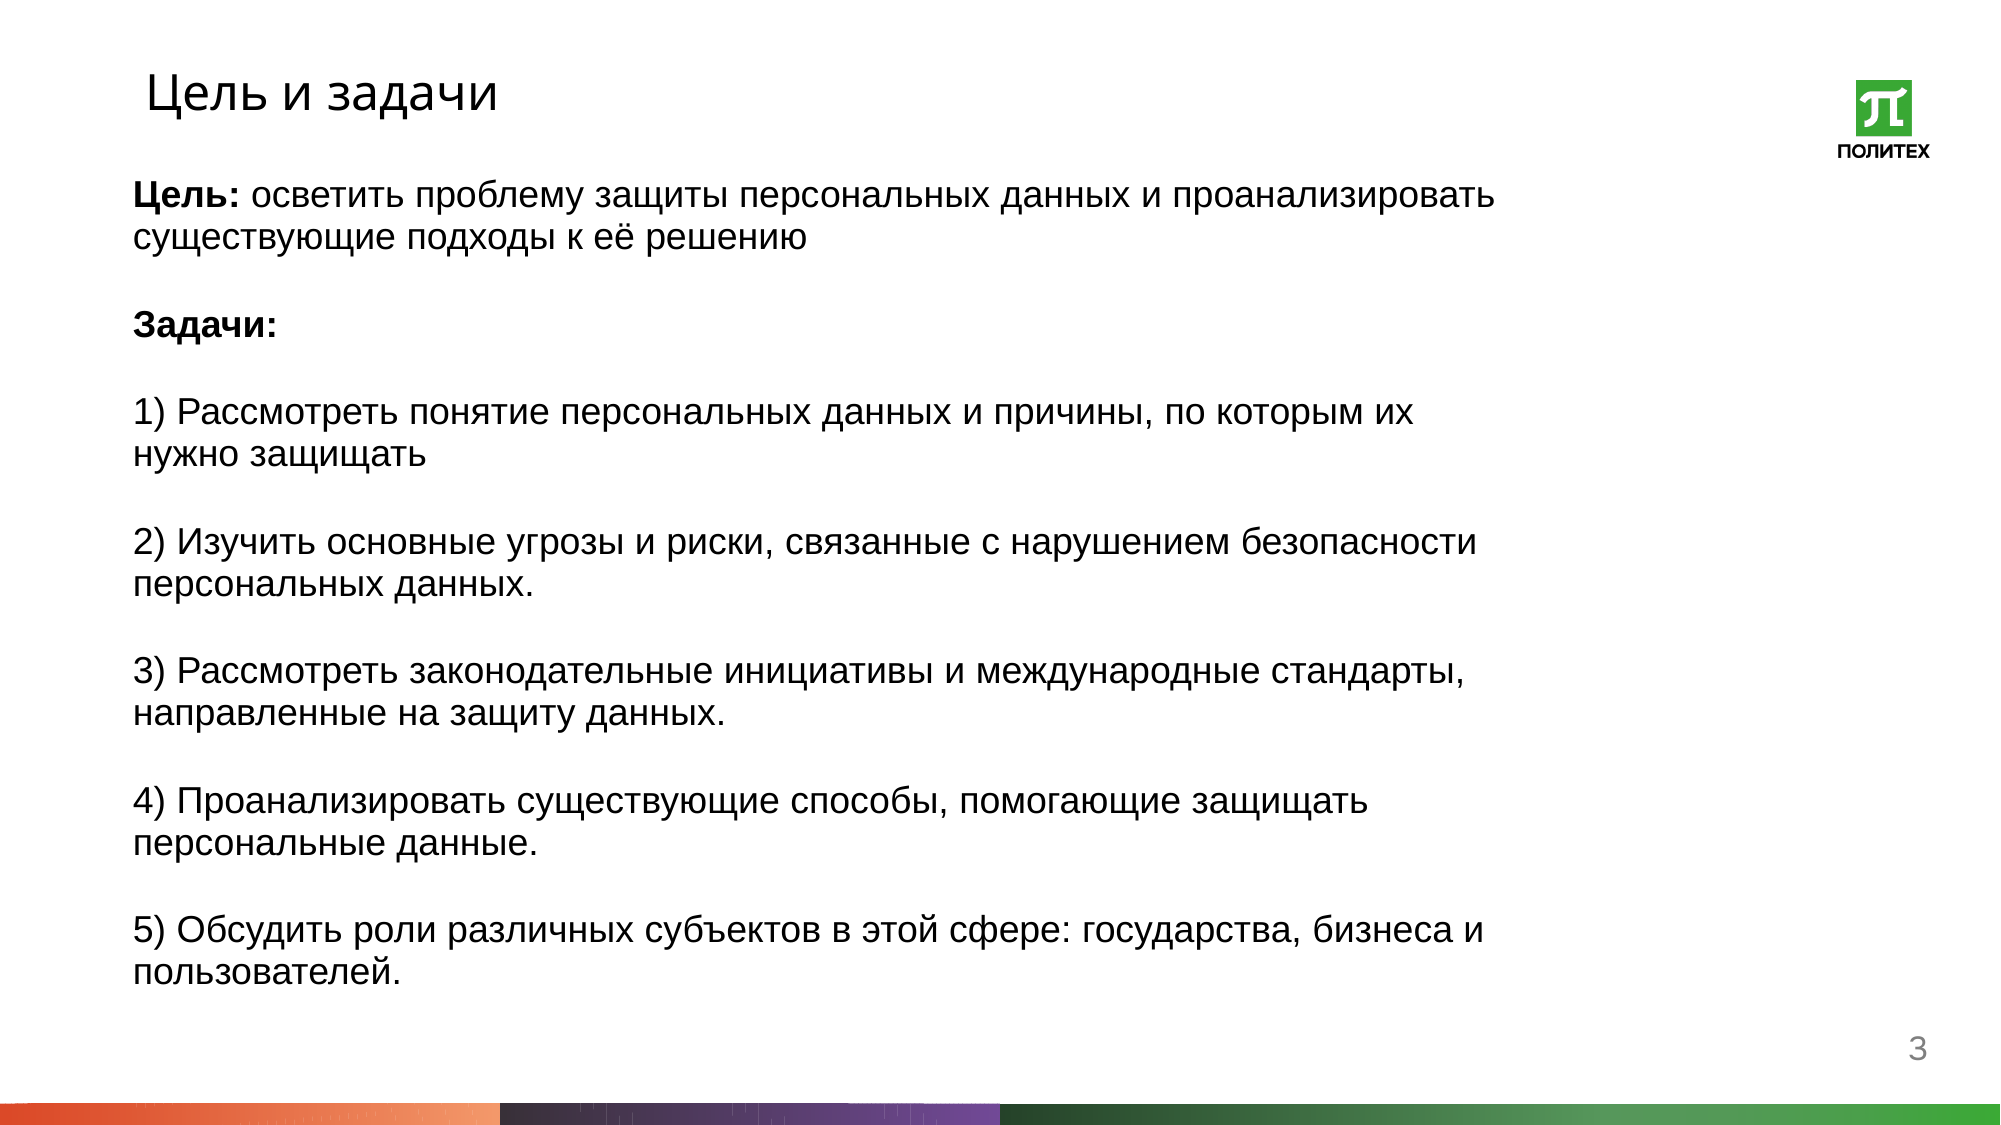

Цель и задачи
Цель: осветить проблему защиты персональных данных и проанализировать существующие подходы к её решению
Задачи:
1) Рассмотреть понятие персональных данных и причины, по которым их нужно защищать
2) Изучить основные угрозы и риски, связанные с нарушением безопасности персональных данных.
3) Рассмотреть законодательные инициативы и международные стандарты, направленные на защиту данных.
4) Проанализировать существующие способы, помогающие защищать персональные данные.
5) Обсудить роли различных субъектов в этой сфере: государства, бизнеса и пользователей.